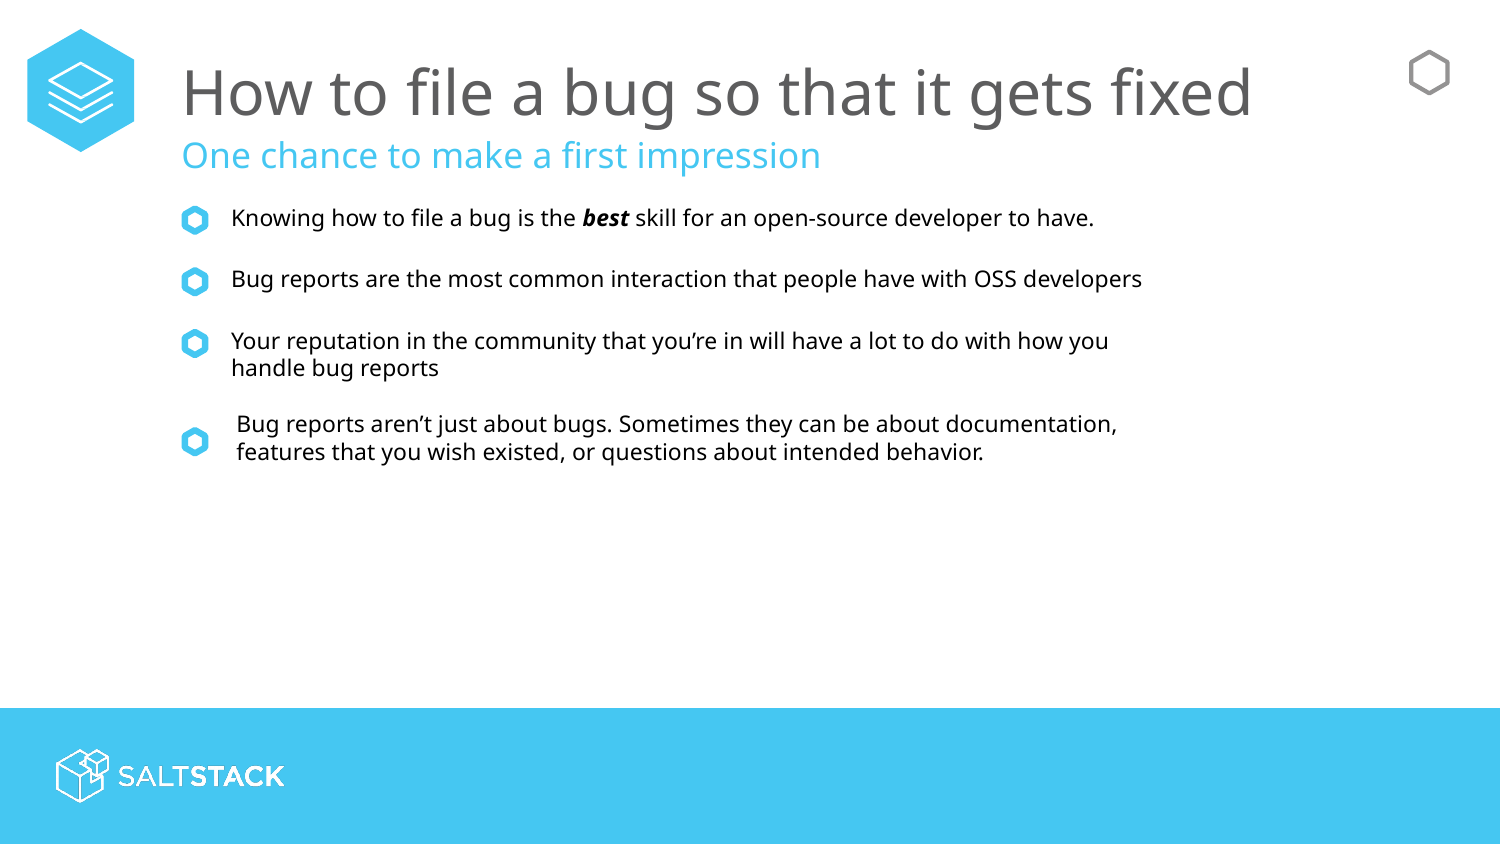

How to file a bug so that it gets fixed
One chance to make a first impression
Knowing how to file a bug is the best skill for an open-source developer to have.
Bug reports are the most common interaction that people have with OSS developers
Your reputation in the community that you’re in will have a lot to do with how you handle bug reports
Bug reports aren’t just about bugs. Sometimes they can be about documentation, features that you wish existed, or questions about intended behavior.